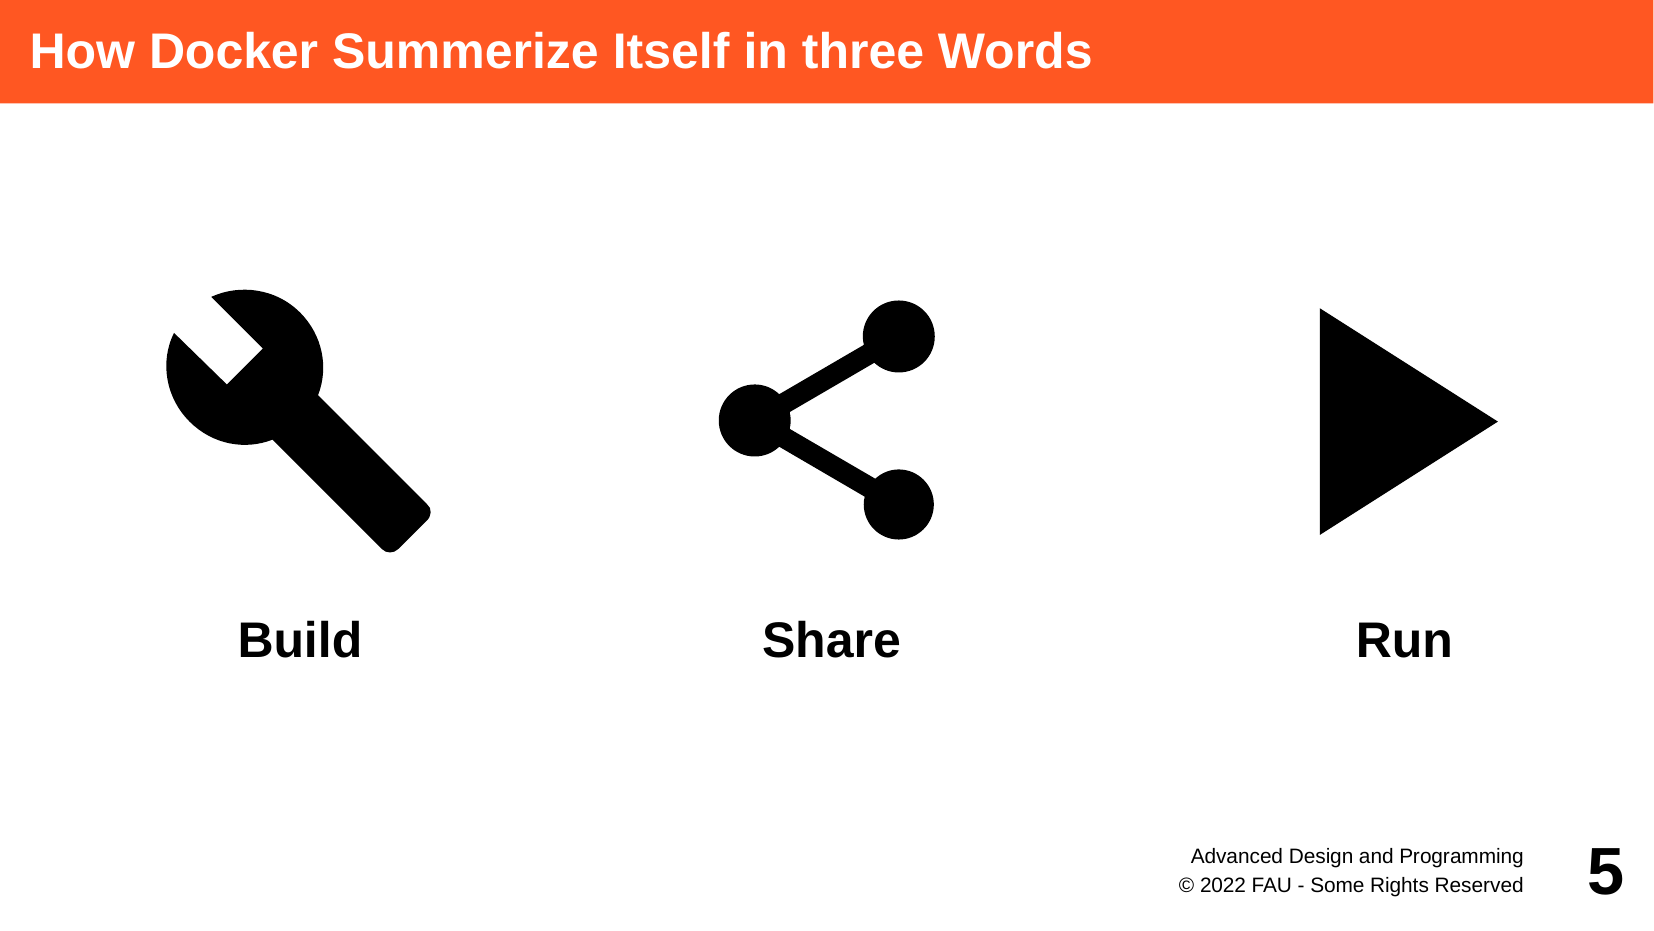

# How Docker Summerize Itself in three Words
Build
Share
Run
Advanced Design and Programming
5
© 2022 FAU - Some Rights Reserved